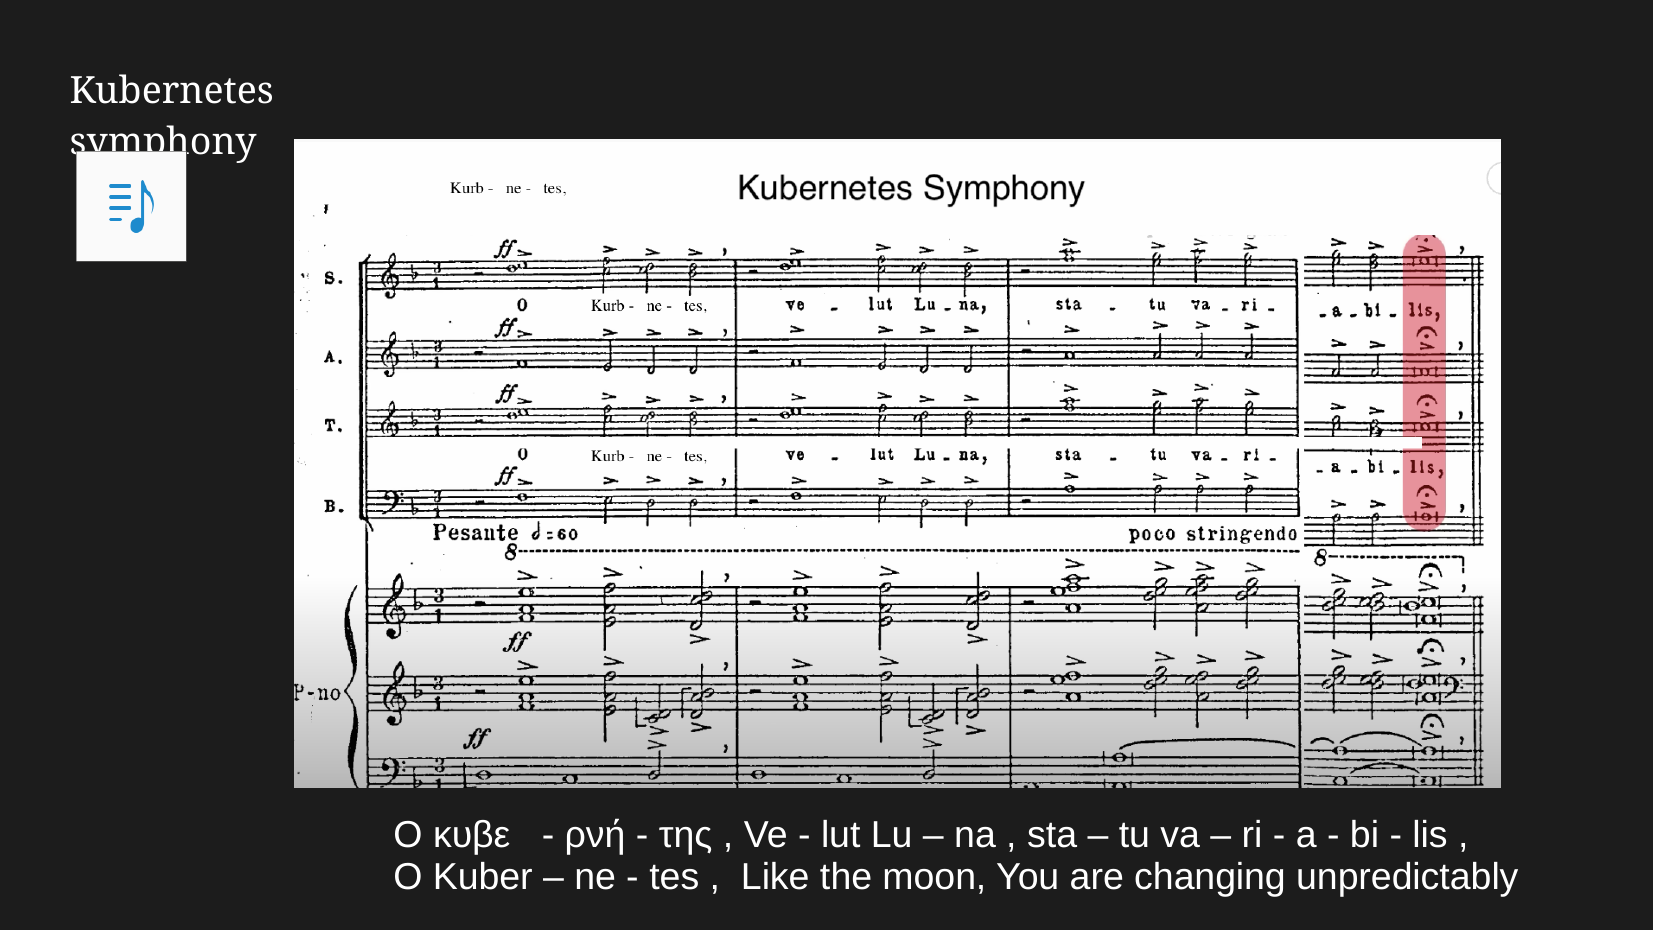

Kubernetes symphony
 O κυβε - ρνή - της , Ve - lut Lu – na , sta – tu va – ri - a - bi - lis ,
 O Kuber – ne - tes , Like the moon, You are changing unpredictably